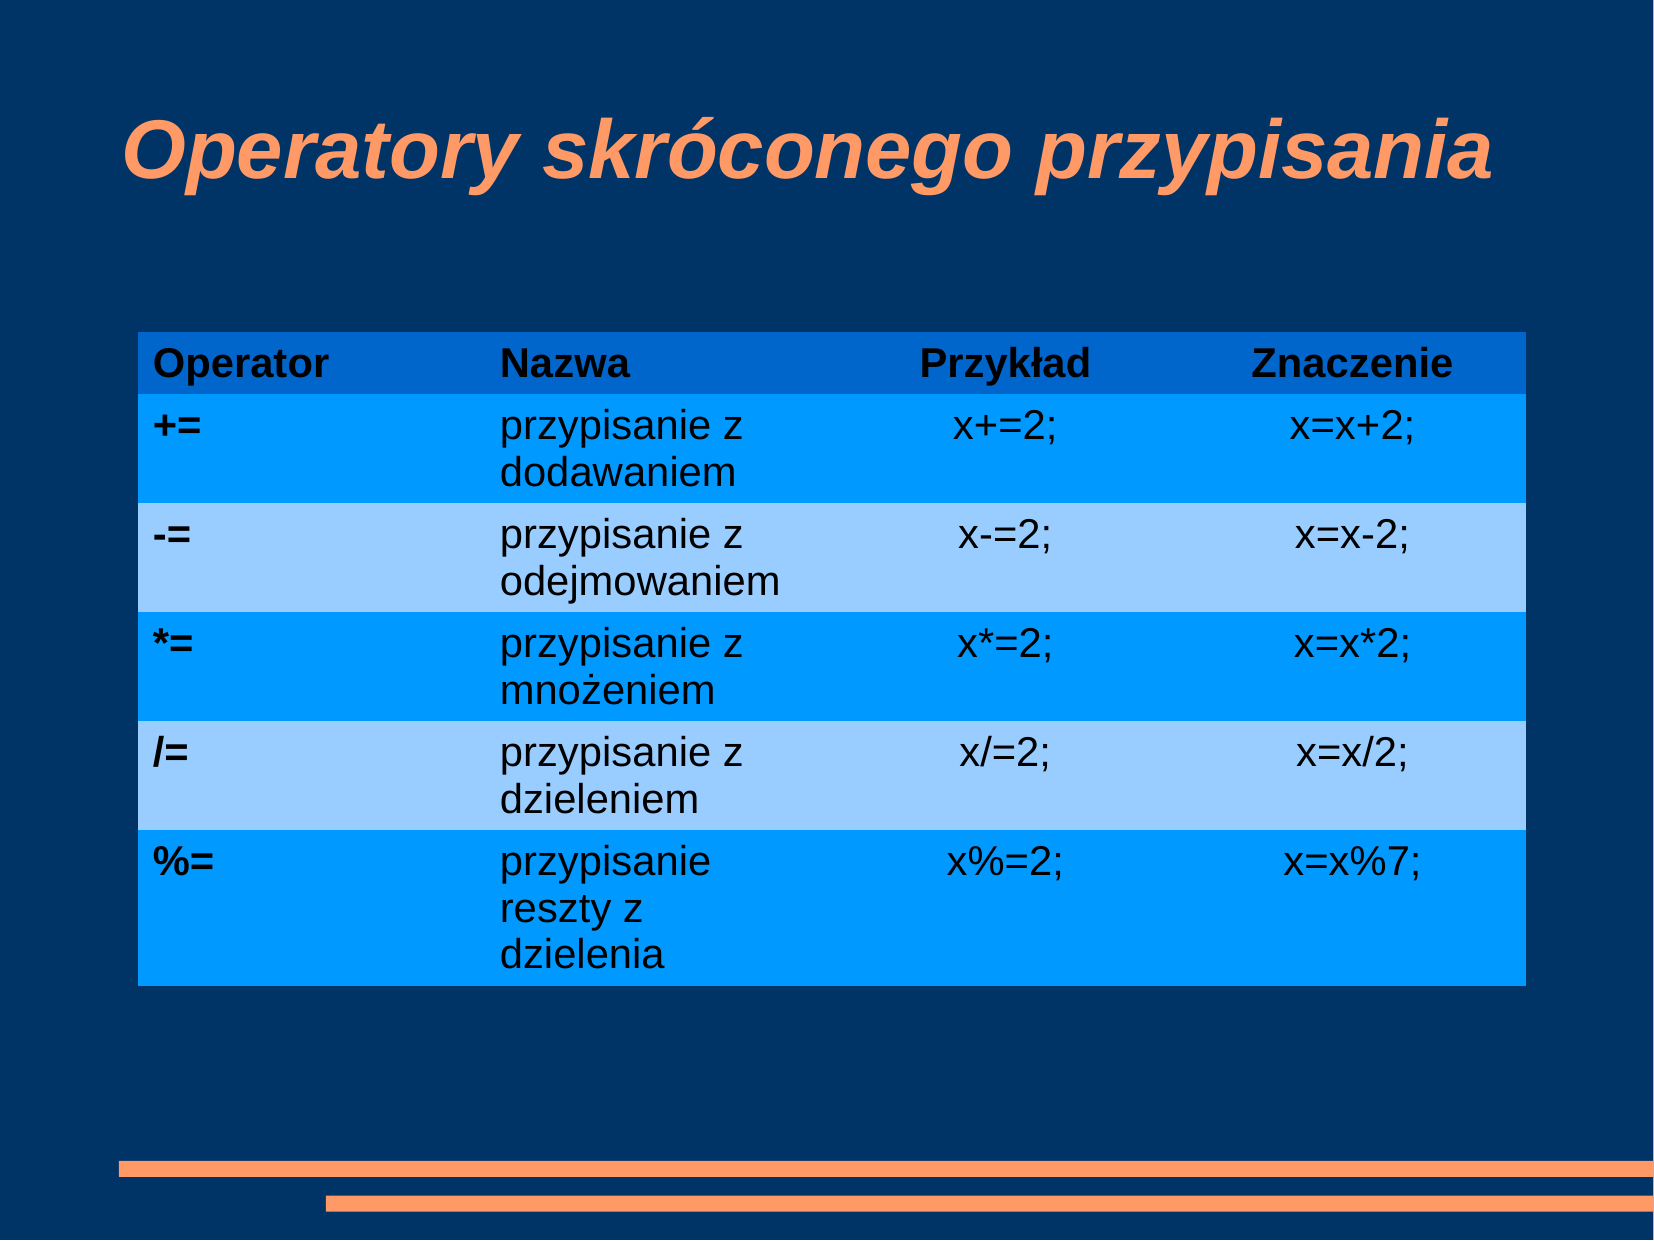

# Operatory skróconego przypisania
| Operator | Nazwa | Przykład | Znaczenie |
| --- | --- | --- | --- |
| += | przypisanie z dodawaniem | x+=2; | x=x+2; |
| -= | przypisanie z odejmowaniem | x-=2; | x=x-2; |
| \*= | przypisanie z mnożeniem | x\*=2; | x=x\*2; |
| /= | przypisanie z dzieleniem | x/=2; | x=x/2; |
| %= | przypisanie reszty z dzielenia | x%=2; | x=x%7; |